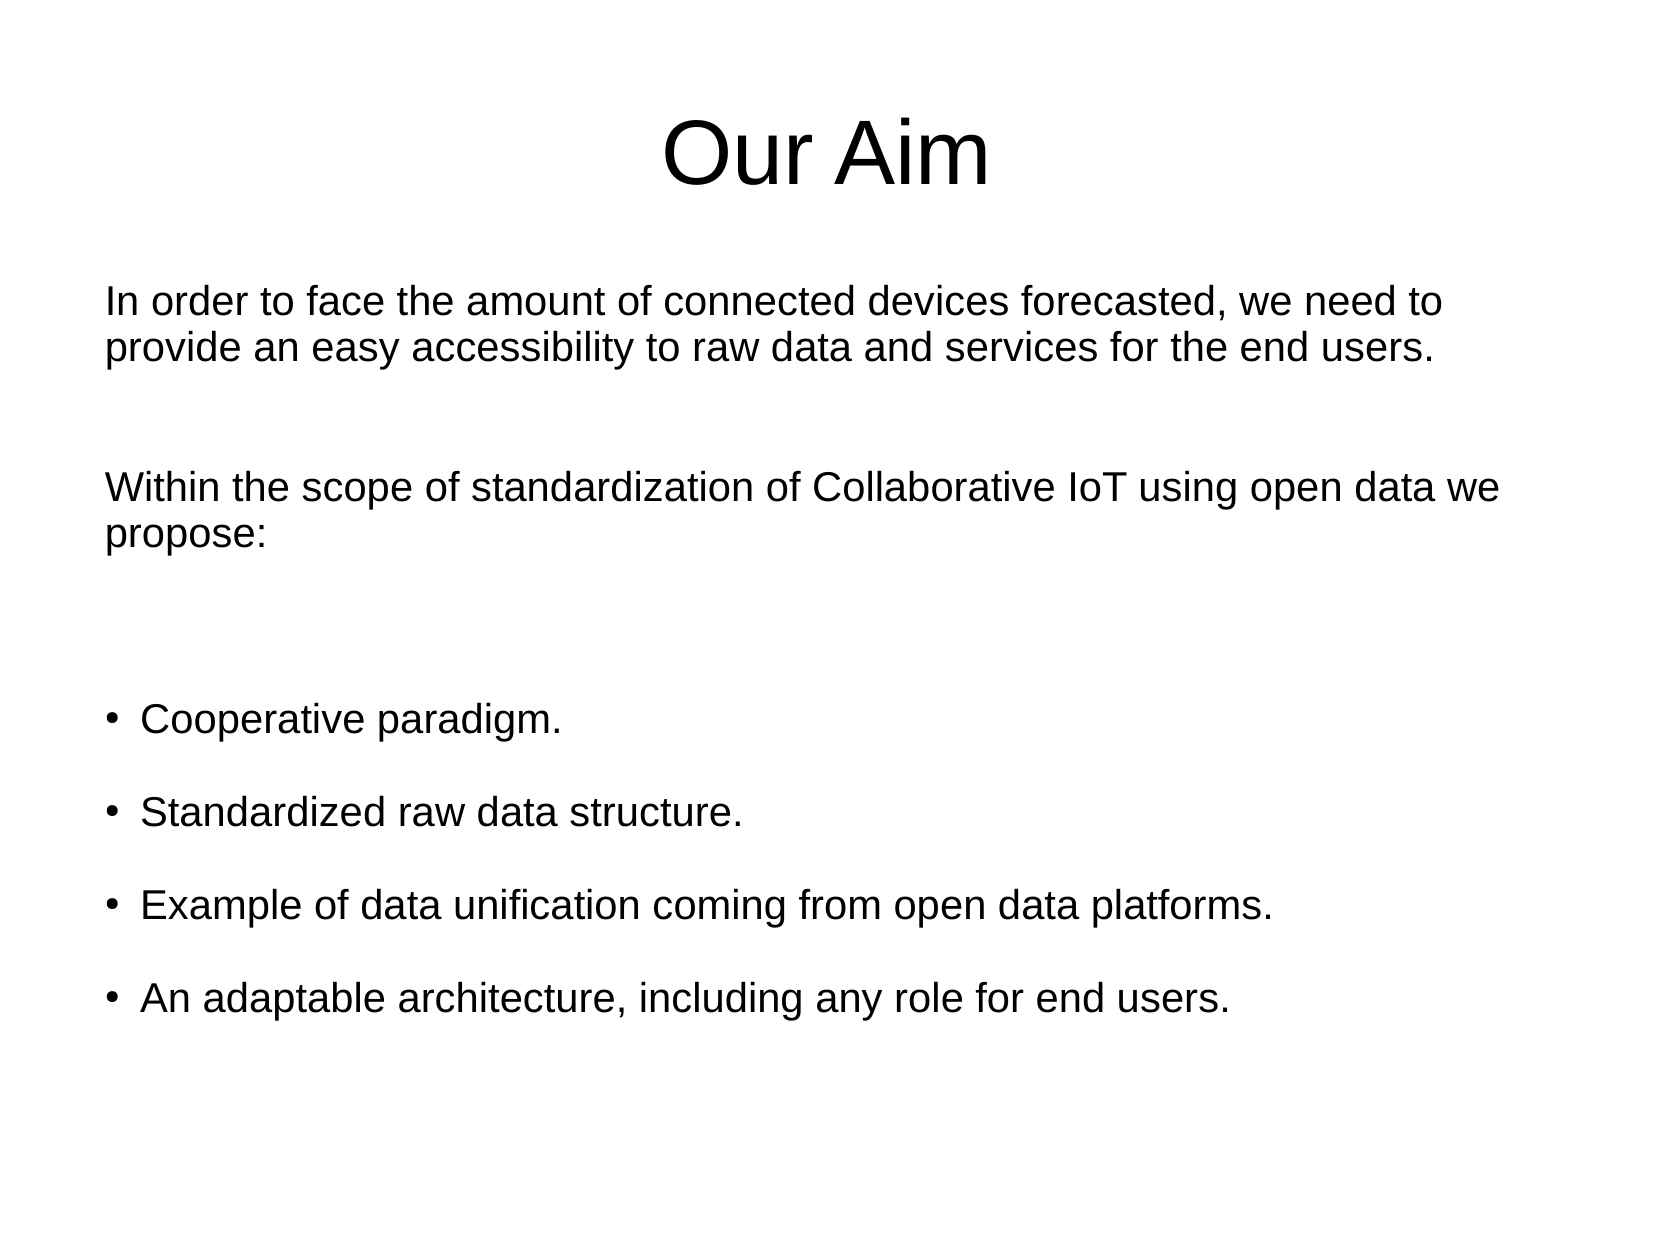

# Our Aim
In order to face the amount of connected devices forecasted, we need to provide an easy accessibility to raw data and services for the end users.
Within the scope of standardization of Collaborative IoT using open data we propose:
Cooperative paradigm.
Standardized raw data structure.
Example of data unification coming from open data platforms.
An adaptable architecture, including any role for end users.